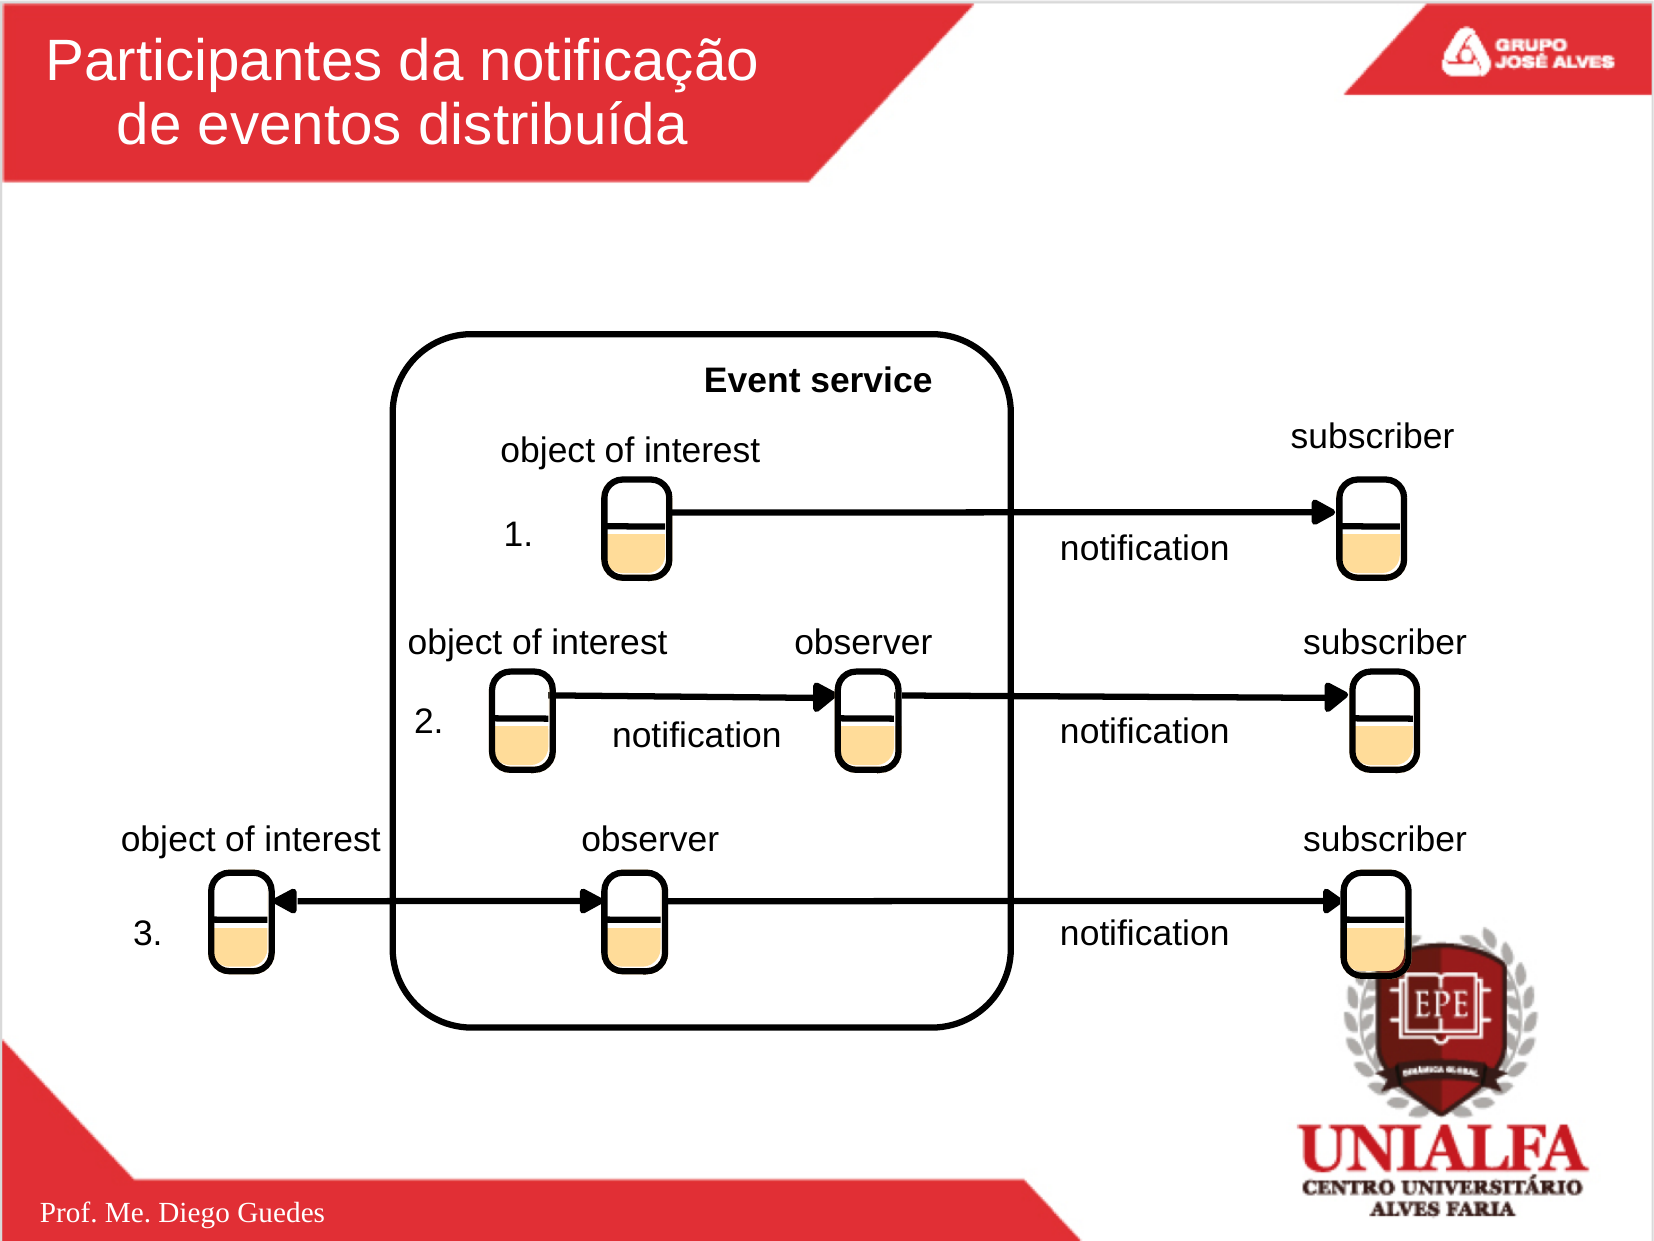

# Participantes da notificação de eventos distribuída
Event service
subscriber
object of interest
1.
notification
object of interest
observer
subscriber
2.
notification
notification
object of interest
observer
subscriber
3.
notification